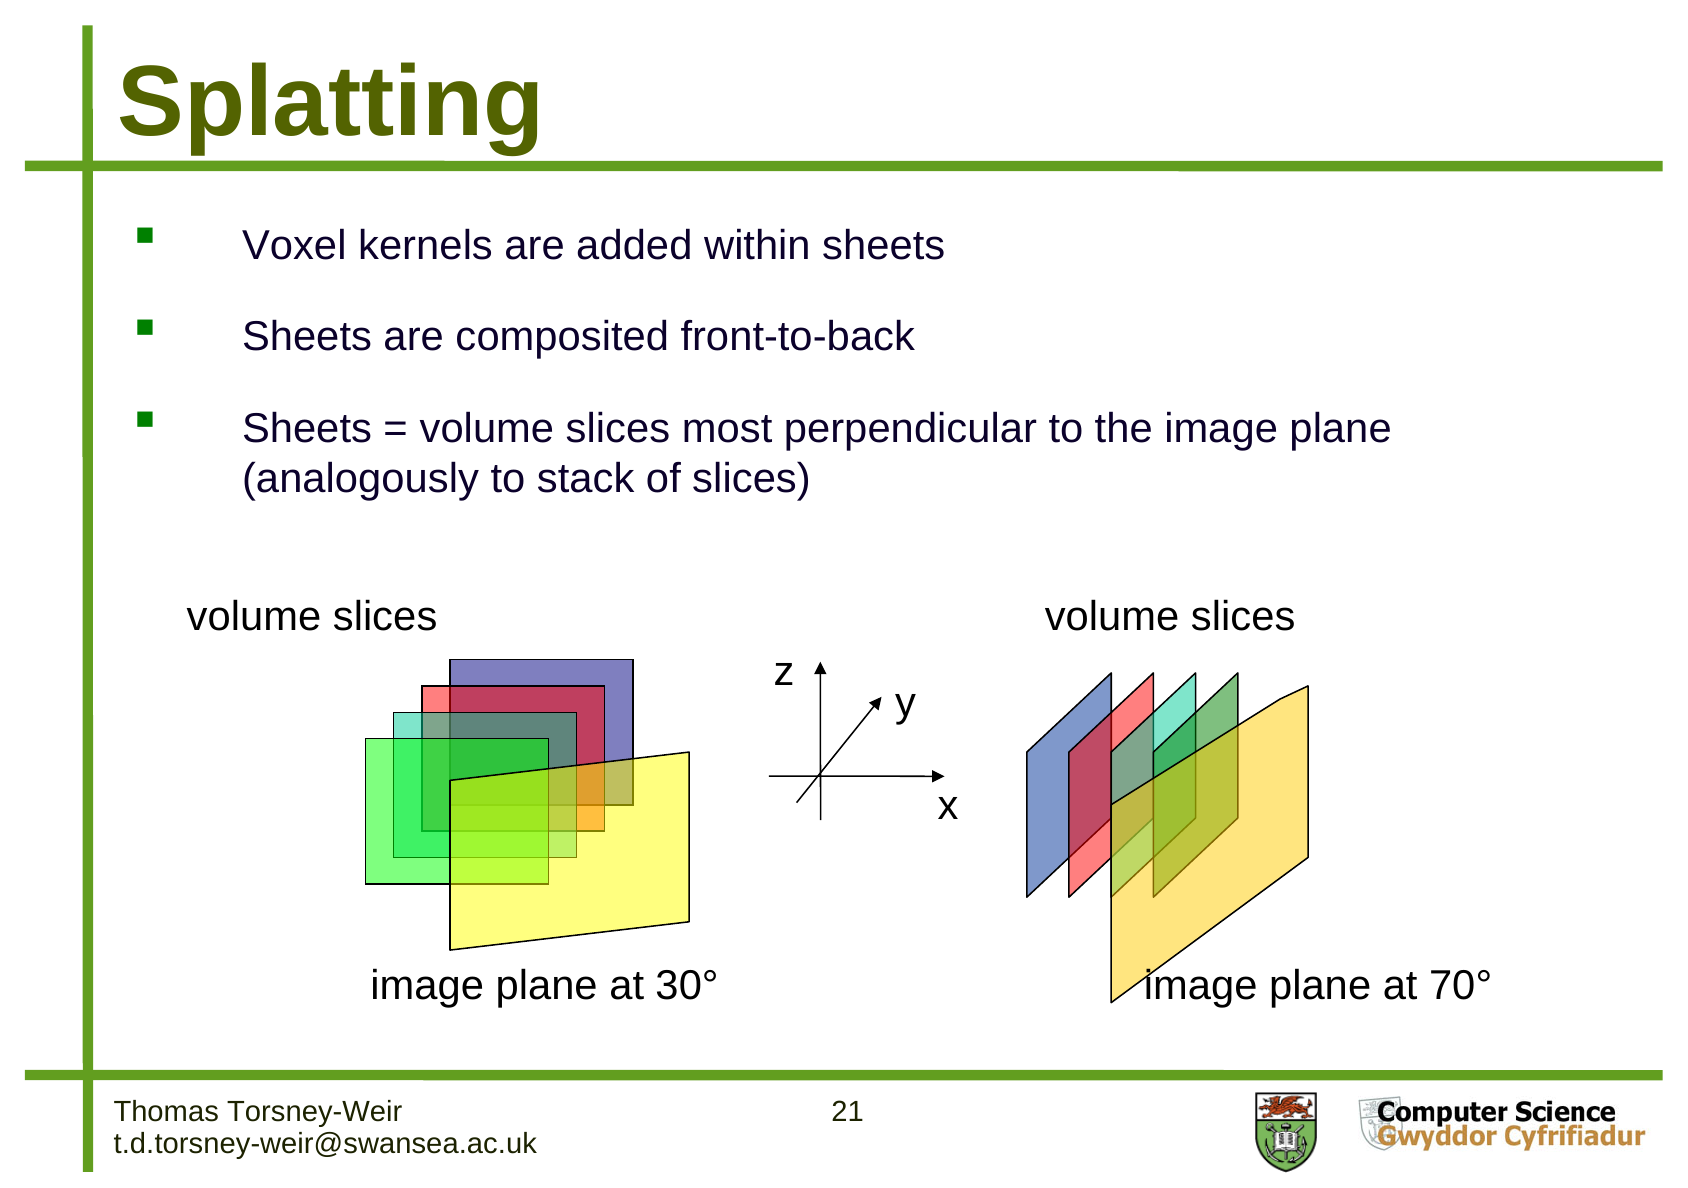

# Splatting
Voxel kernels are added within sheets
Sheets are composited front-to-back
Sheets = volume slices most perpendicular to the image plane
(analogously to stack of slices)
volume slices
volume slices
z
y
x
image plane at 30°
image plane at 70°